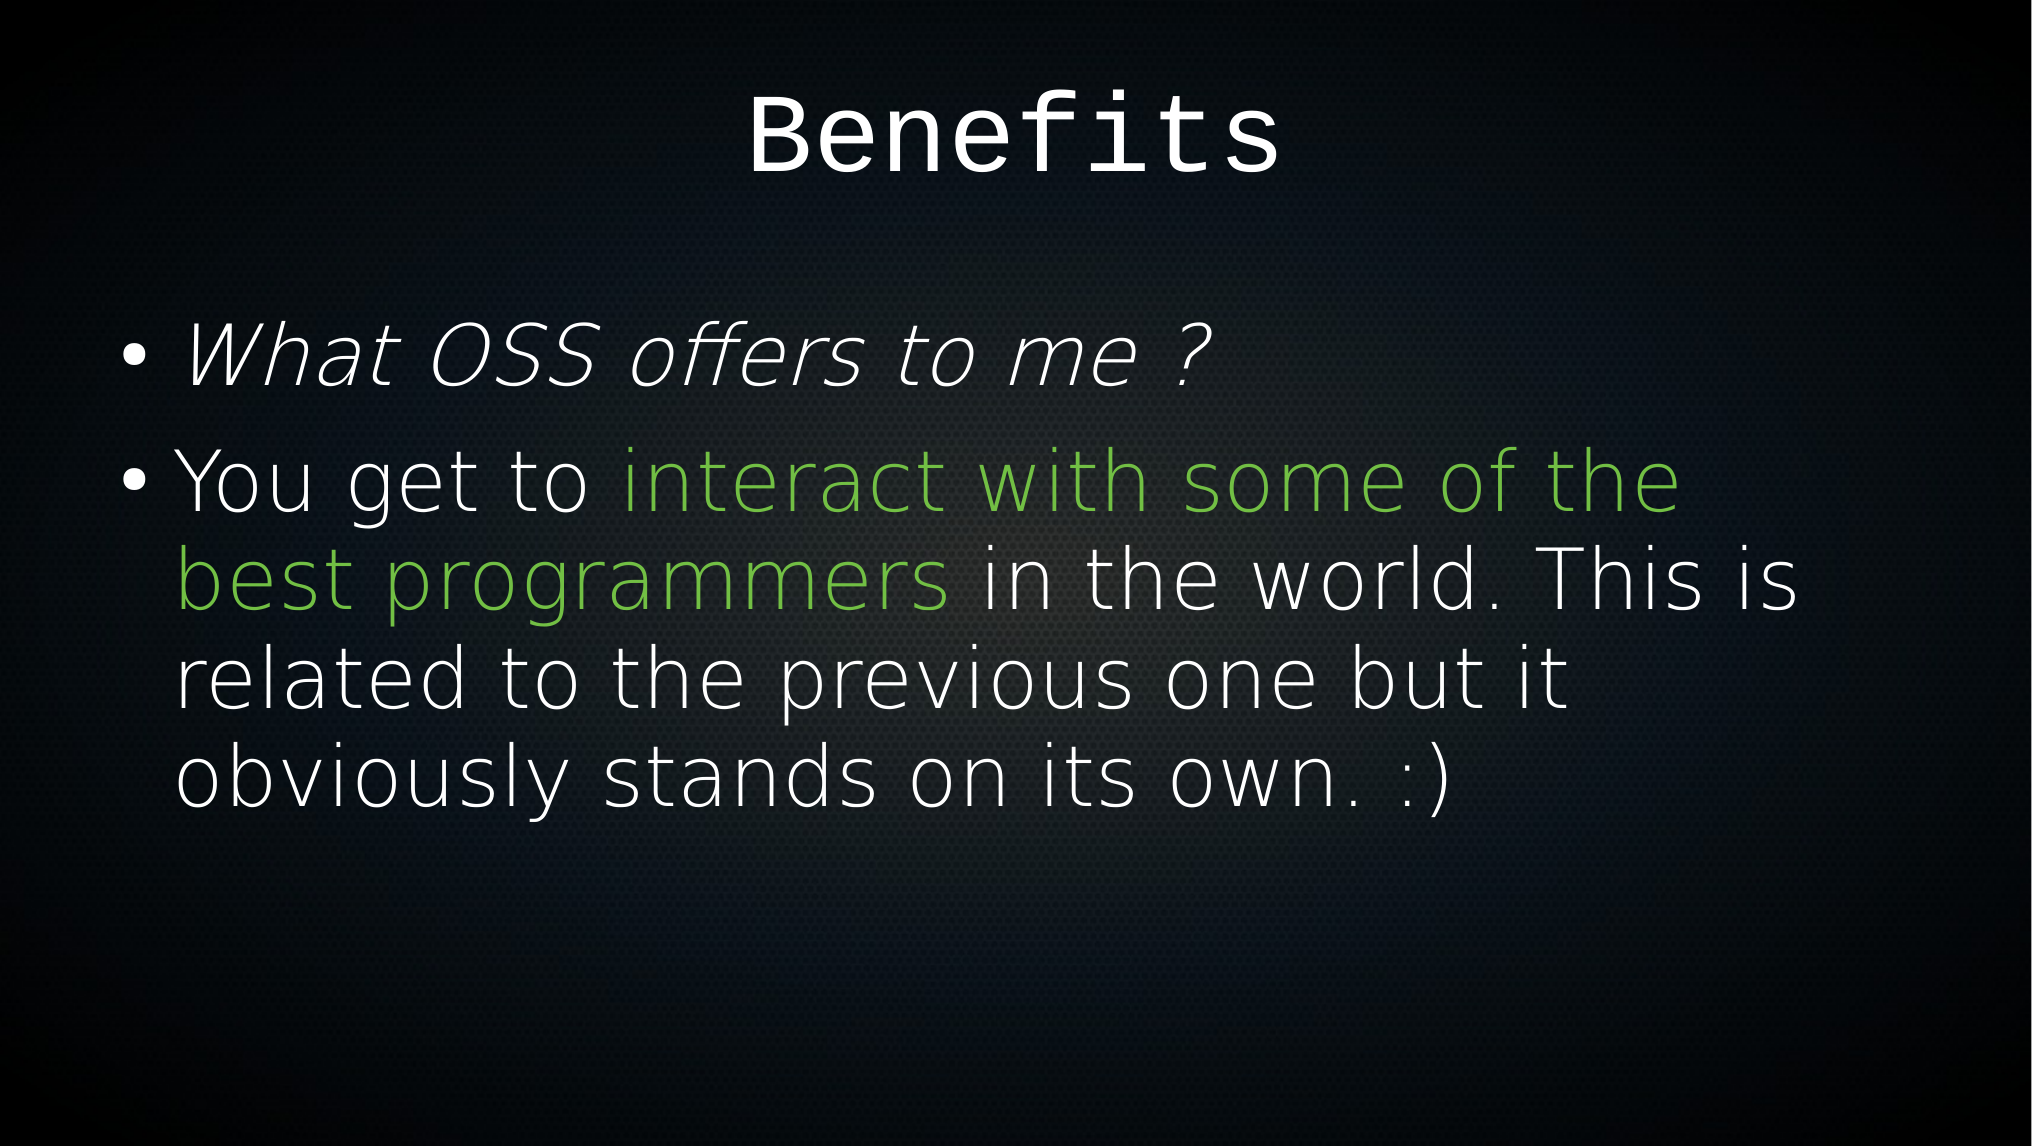

# Benefits
What OSS offers to me ?
You get to interact with some of the best programmers in the world. This is related to the previous one but it obviously stands on its own. :)